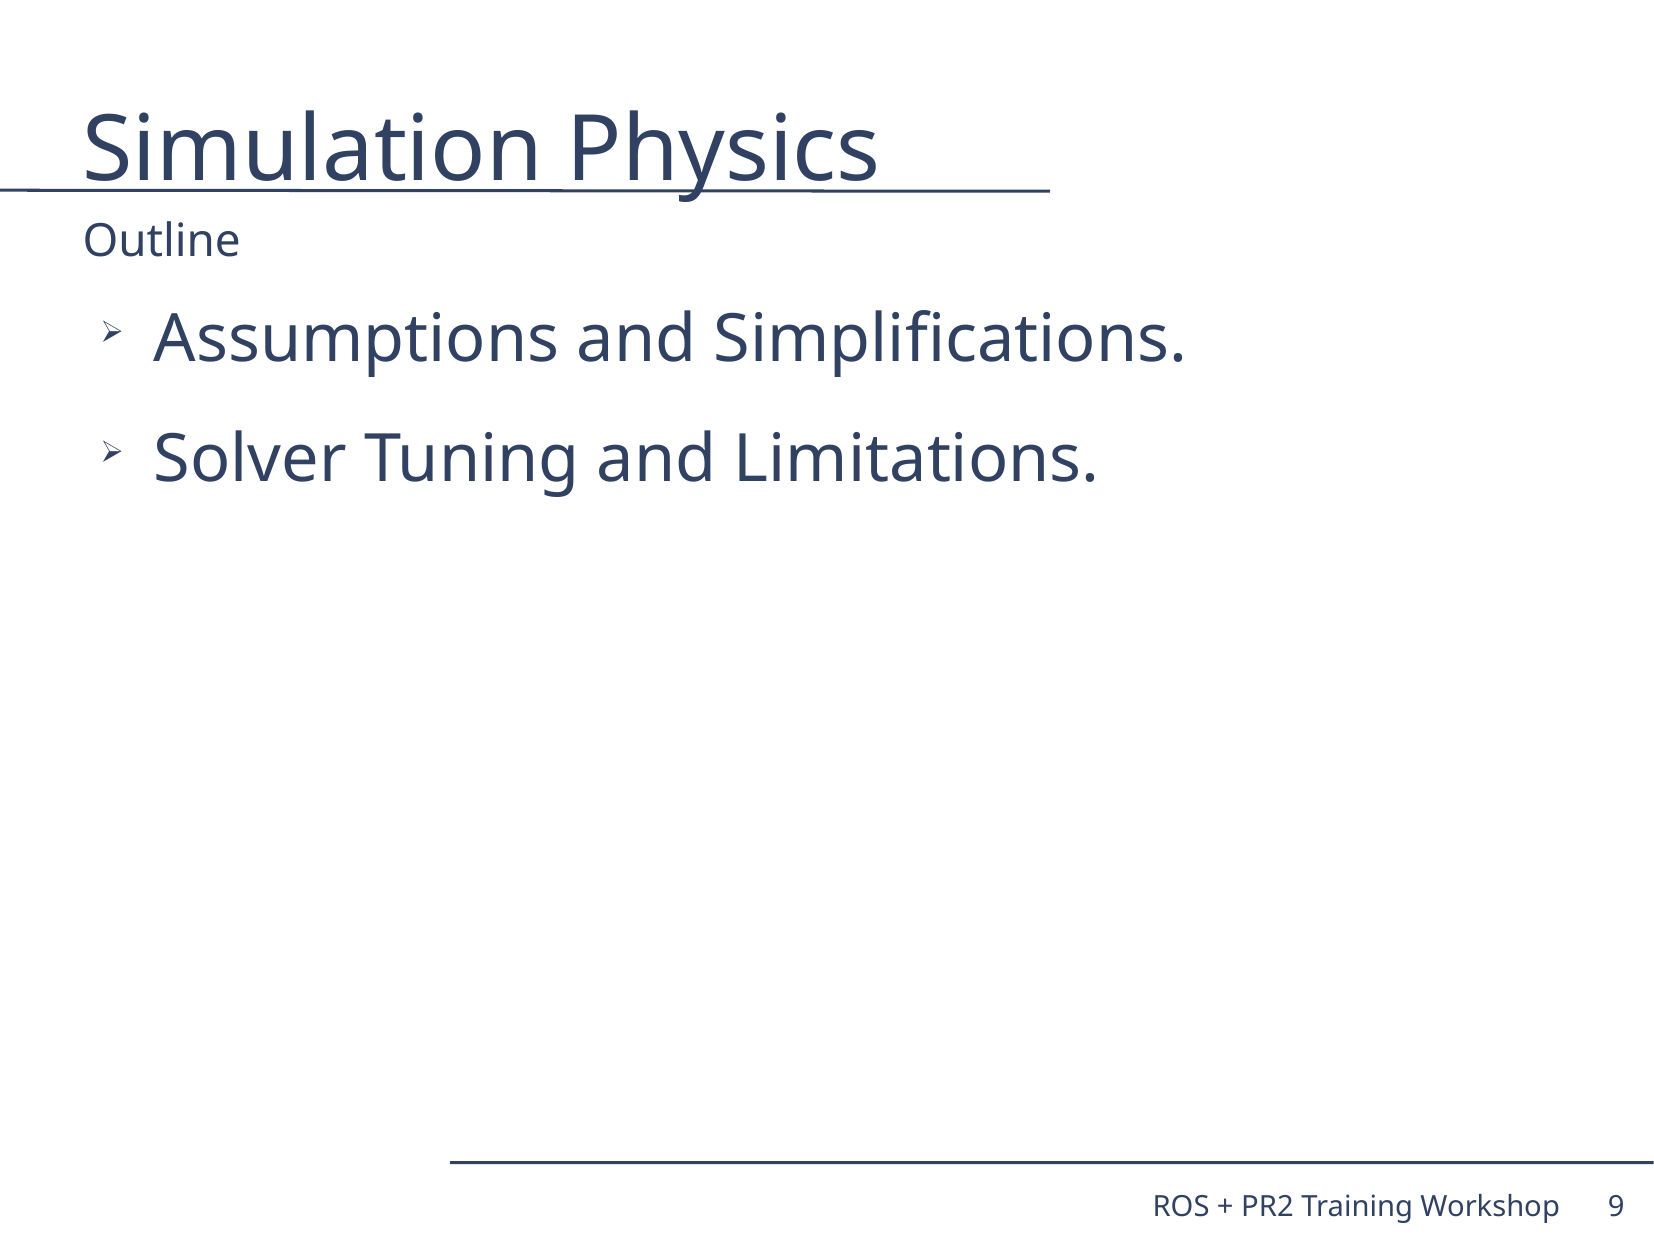

# Simulation Physics Outline
Assumptions and Simplifications.
Solver Tuning and Limitations.